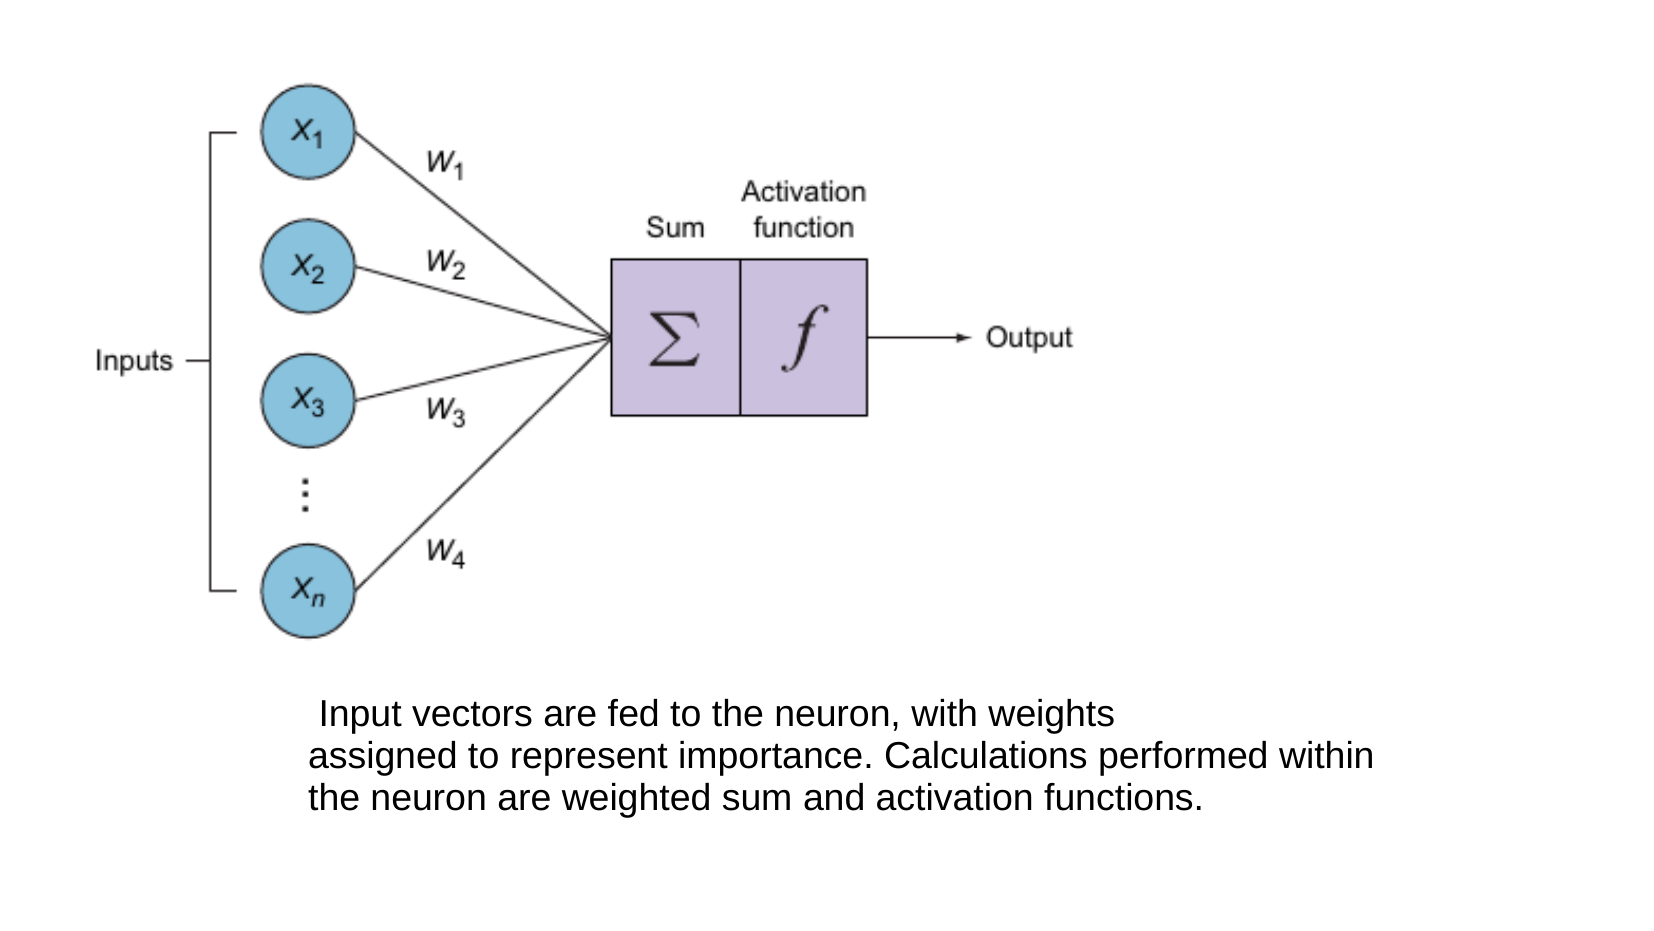

Input vectors are fed to the neuron, with weights
assigned to represent importance. Calculations performed within
the neuron are weighted sum and activation functions.